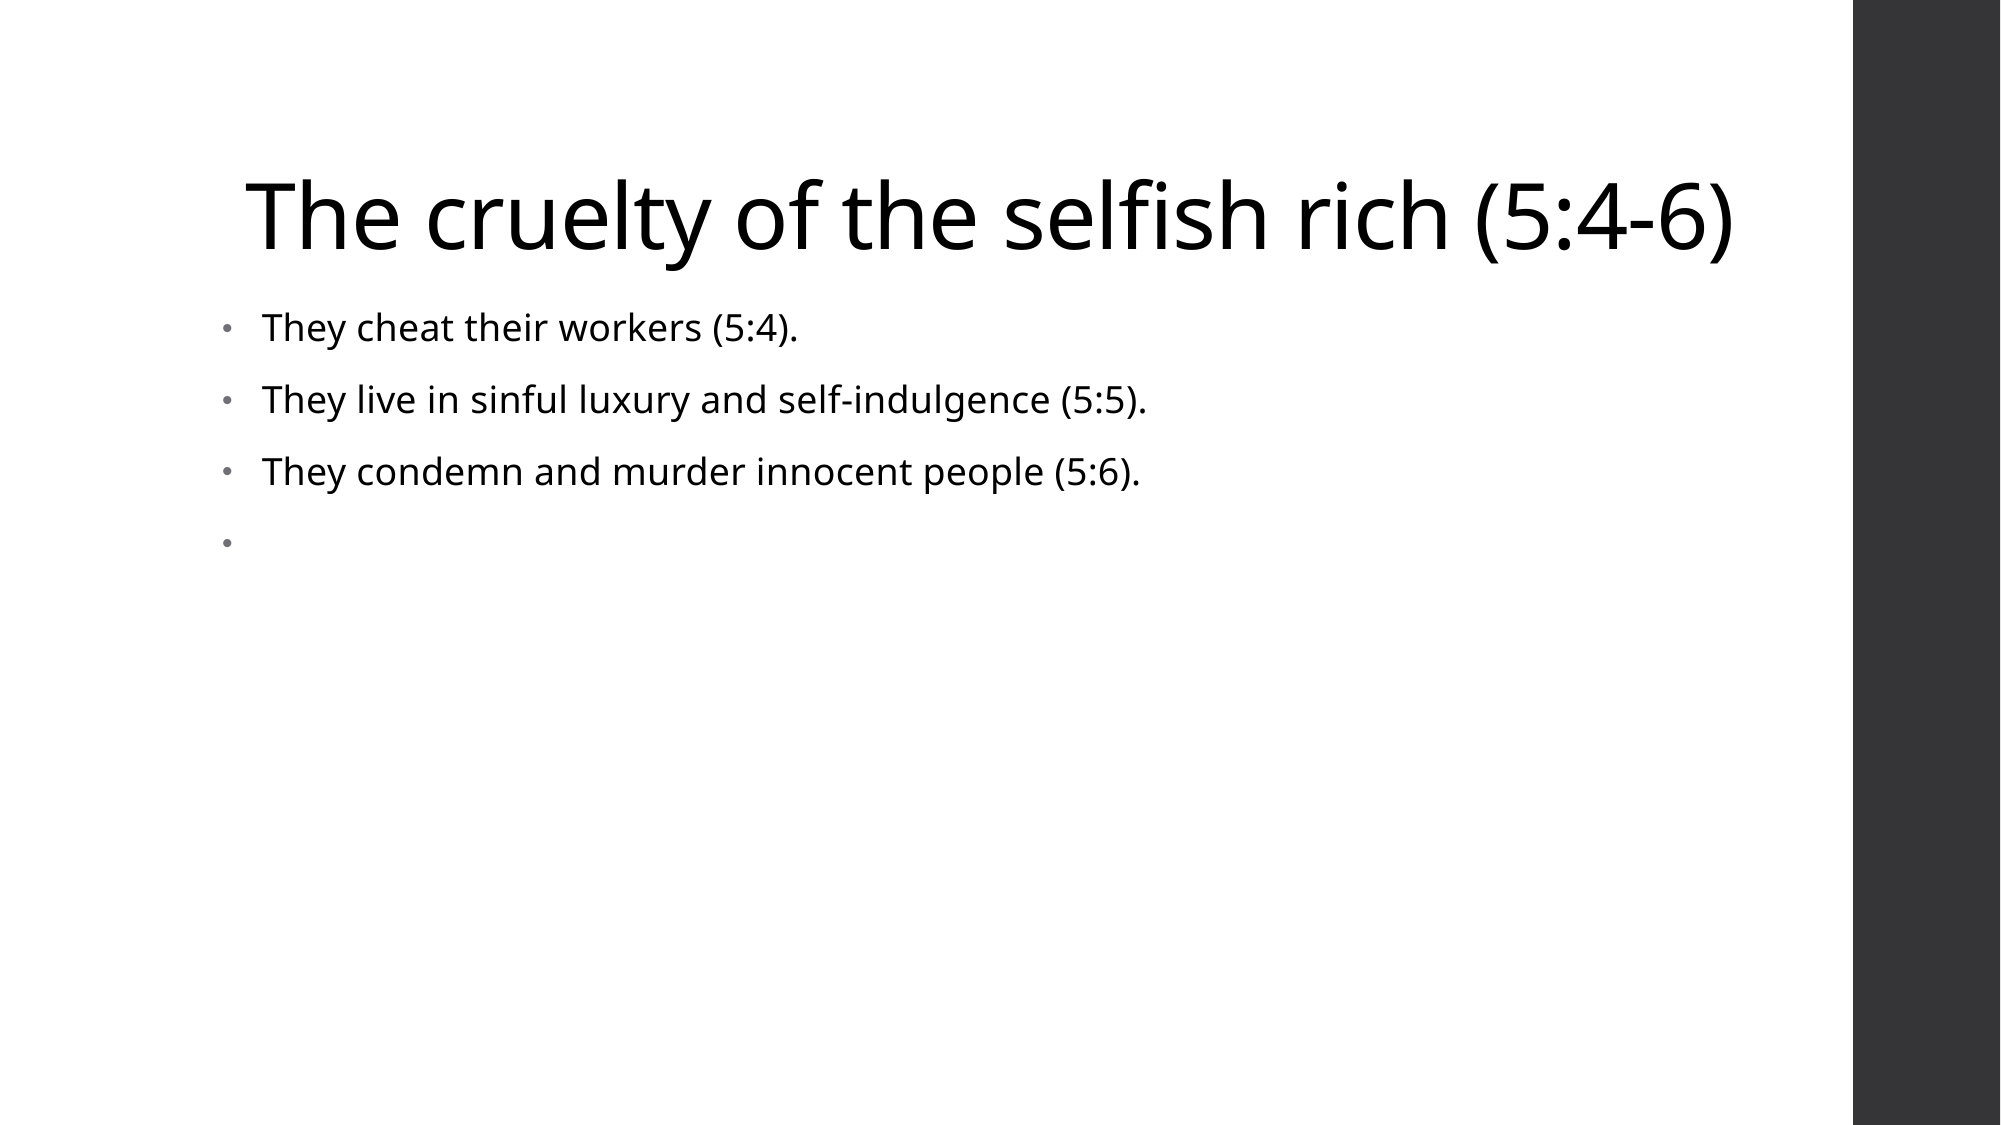

# The cruelty of the selfish rich (5:4-6)
 They cheat their workers (5:4).
 They live in sinful luxury and self-indulgence (5:5).
 They condemn and murder innocent people (5:6).